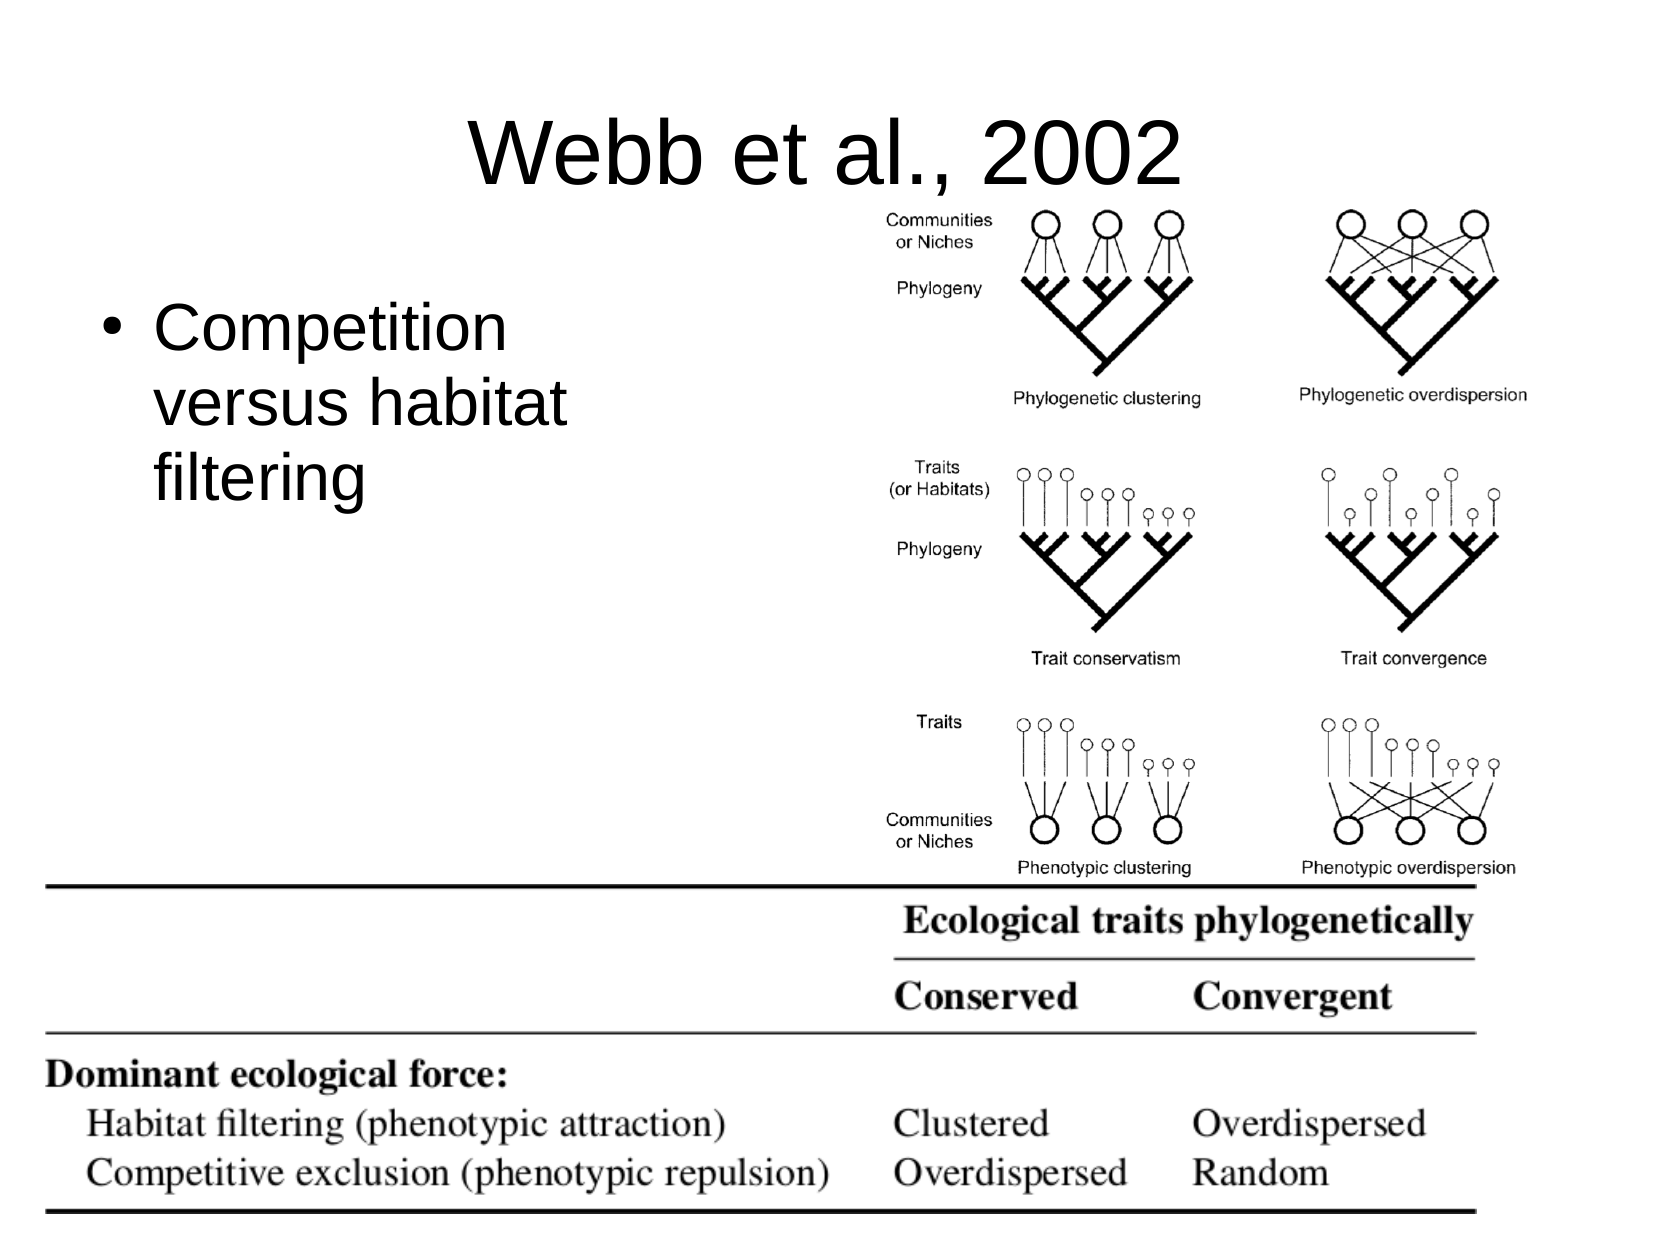

# Webb et al., 2002
Competition versus habitat filtering